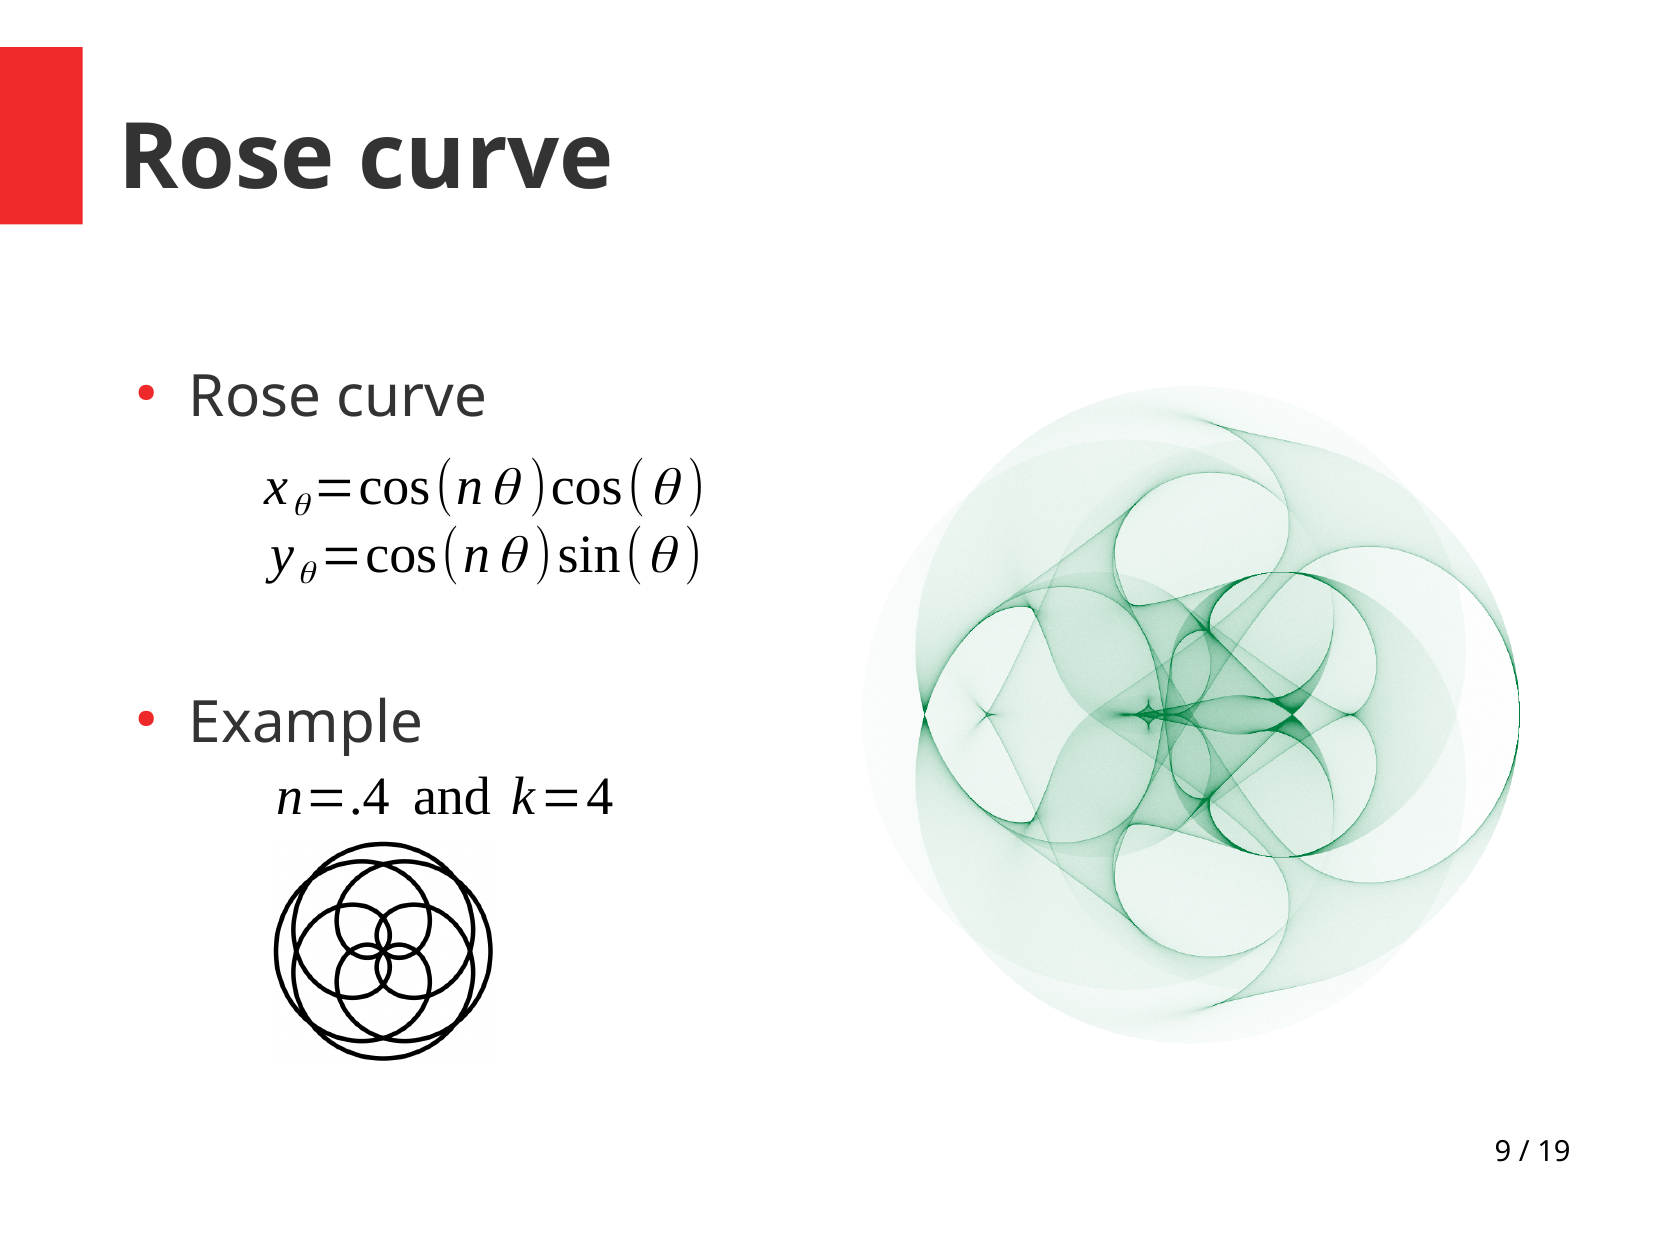

# Rose curve
Rose curve
Example
9